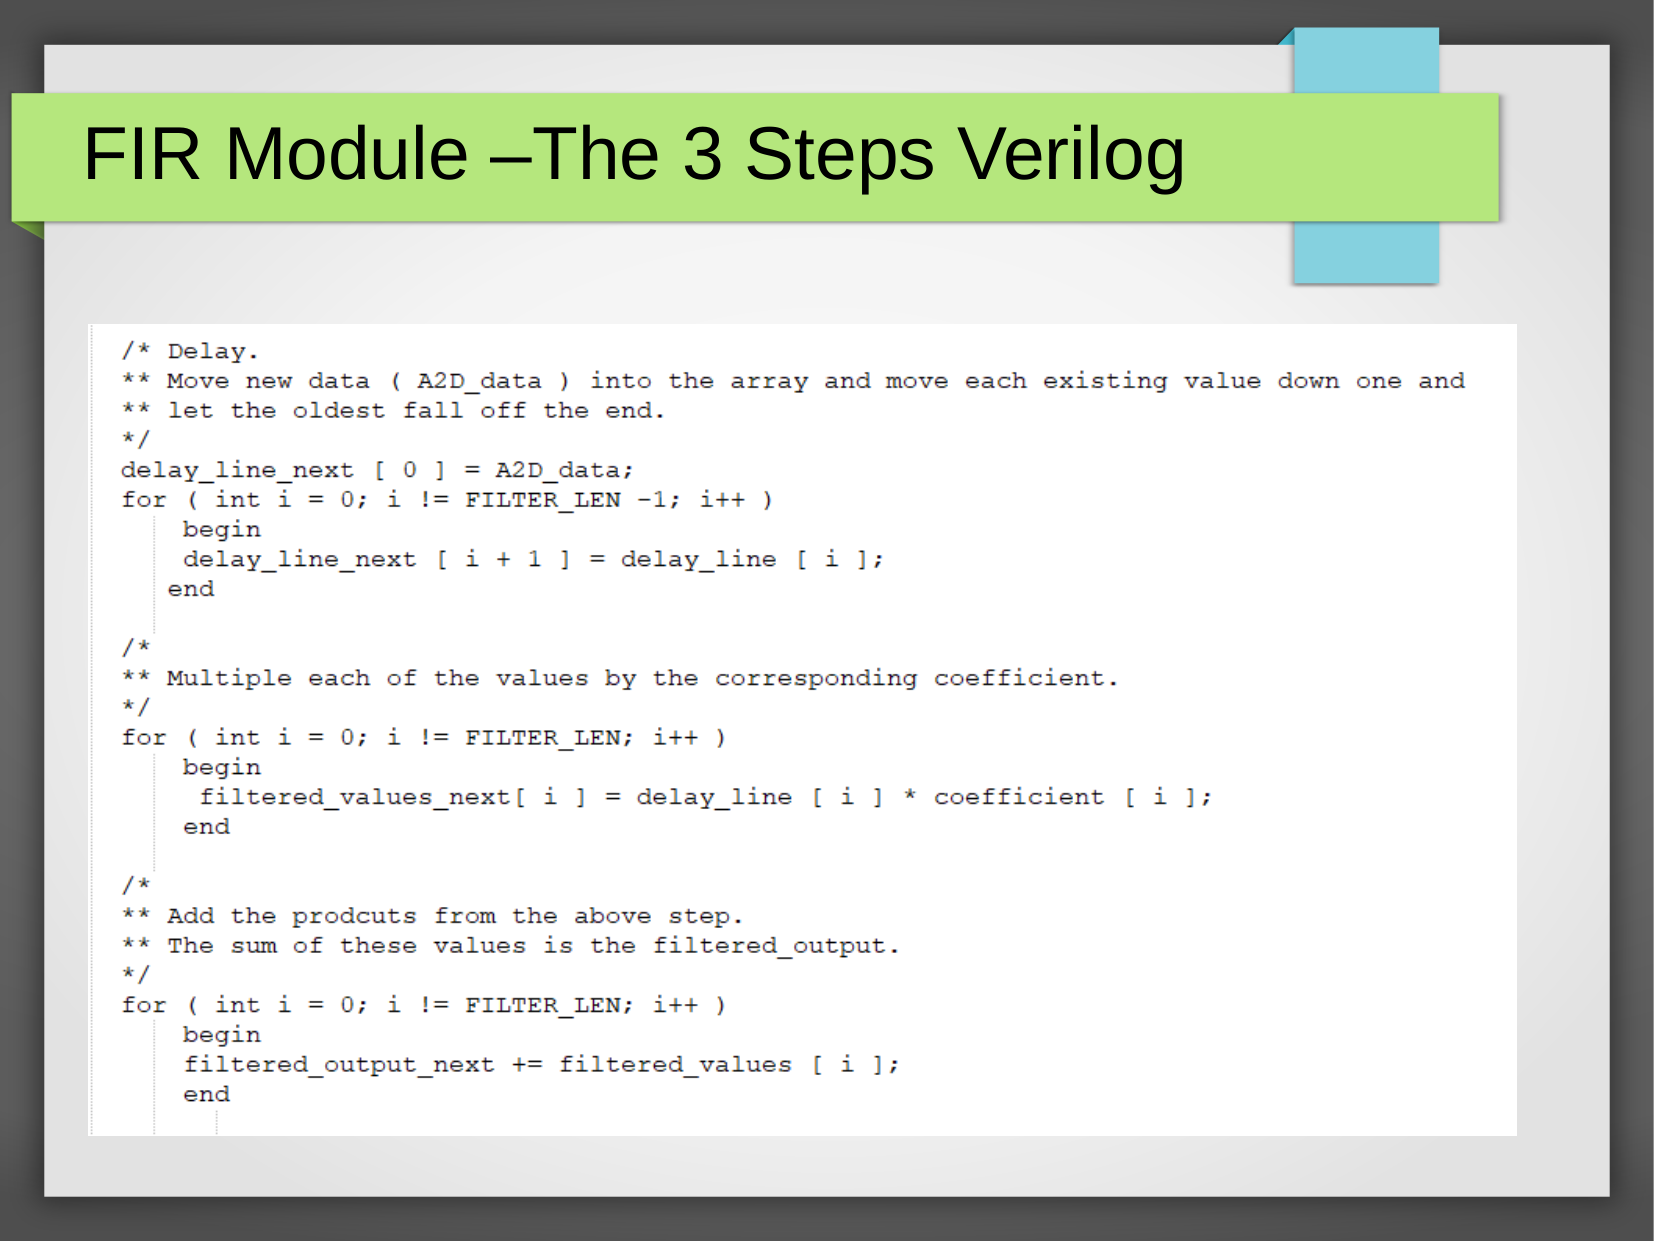

# FIR Module –The 3 Steps Verilog